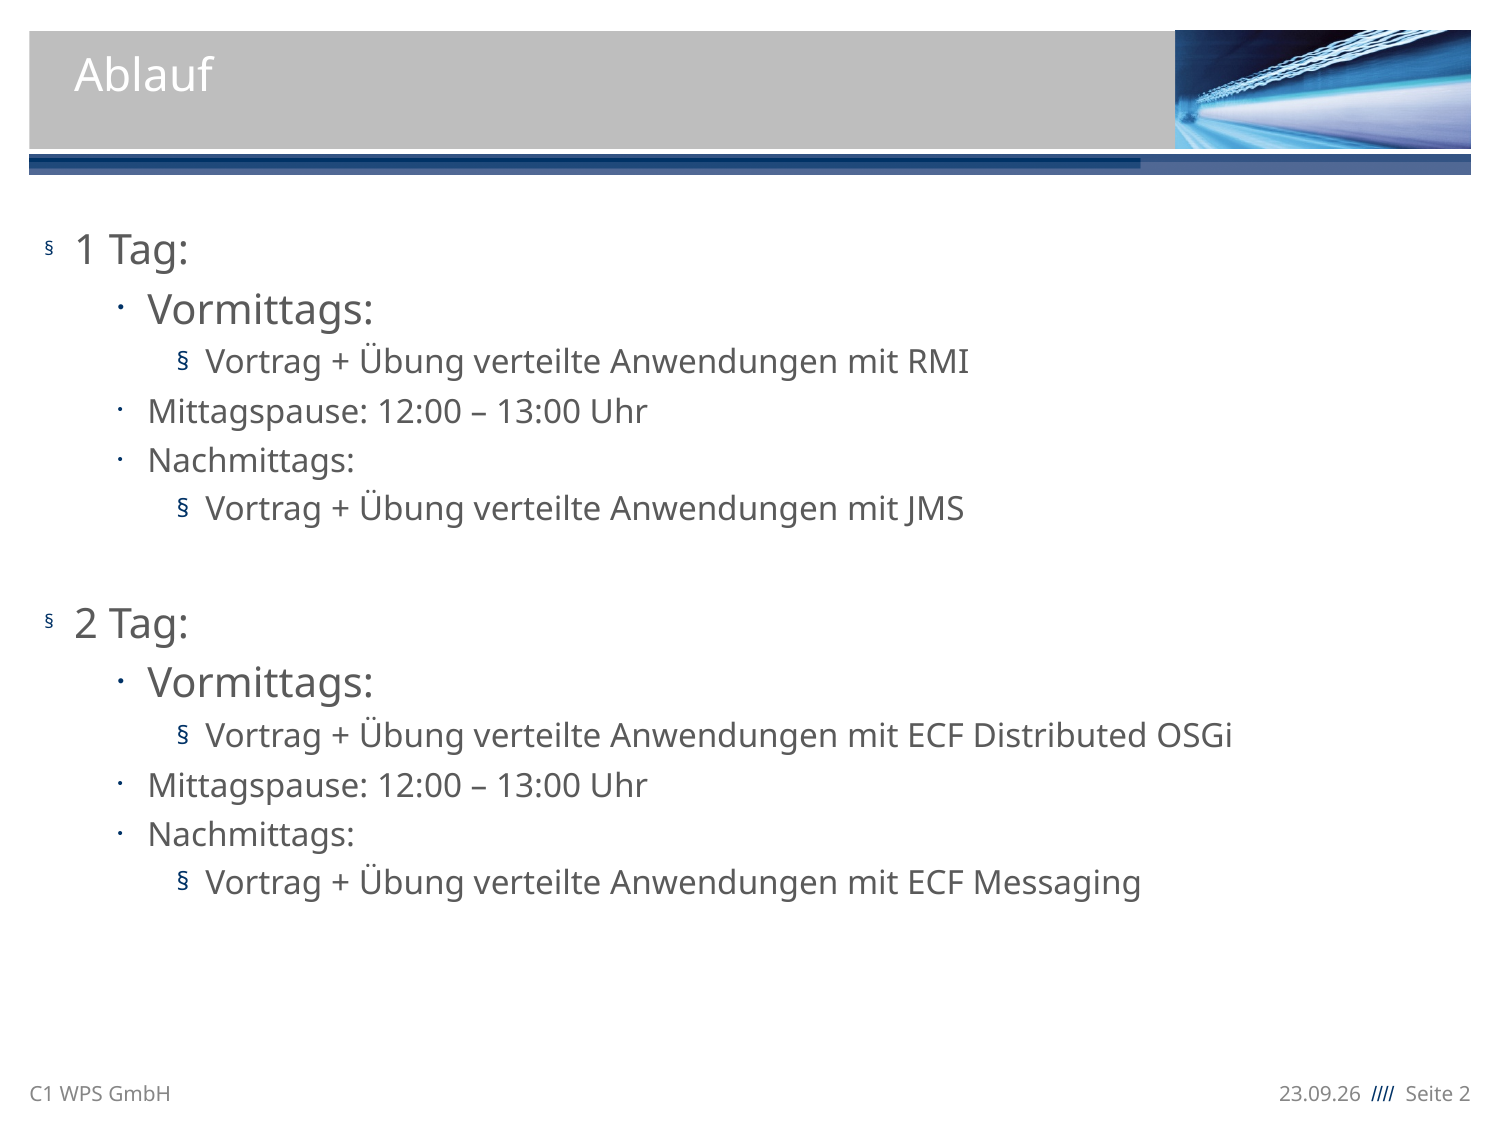

# Ablauf
1 Tag:
Vormittags:
Vortrag + Übung verteilte Anwendungen mit RMI
Mittagspause: 12:00 – 13:00 Uhr
Nachmittags:
Vortrag + Übung verteilte Anwendungen mit JMS
2 Tag:
Vormittags:
Vortrag + Übung verteilte Anwendungen mit ECF Distributed OSGi
Mittagspause: 12:00 – 13:00 Uhr
Nachmittags:
Vortrag + Übung verteilte Anwendungen mit ECF Messaging